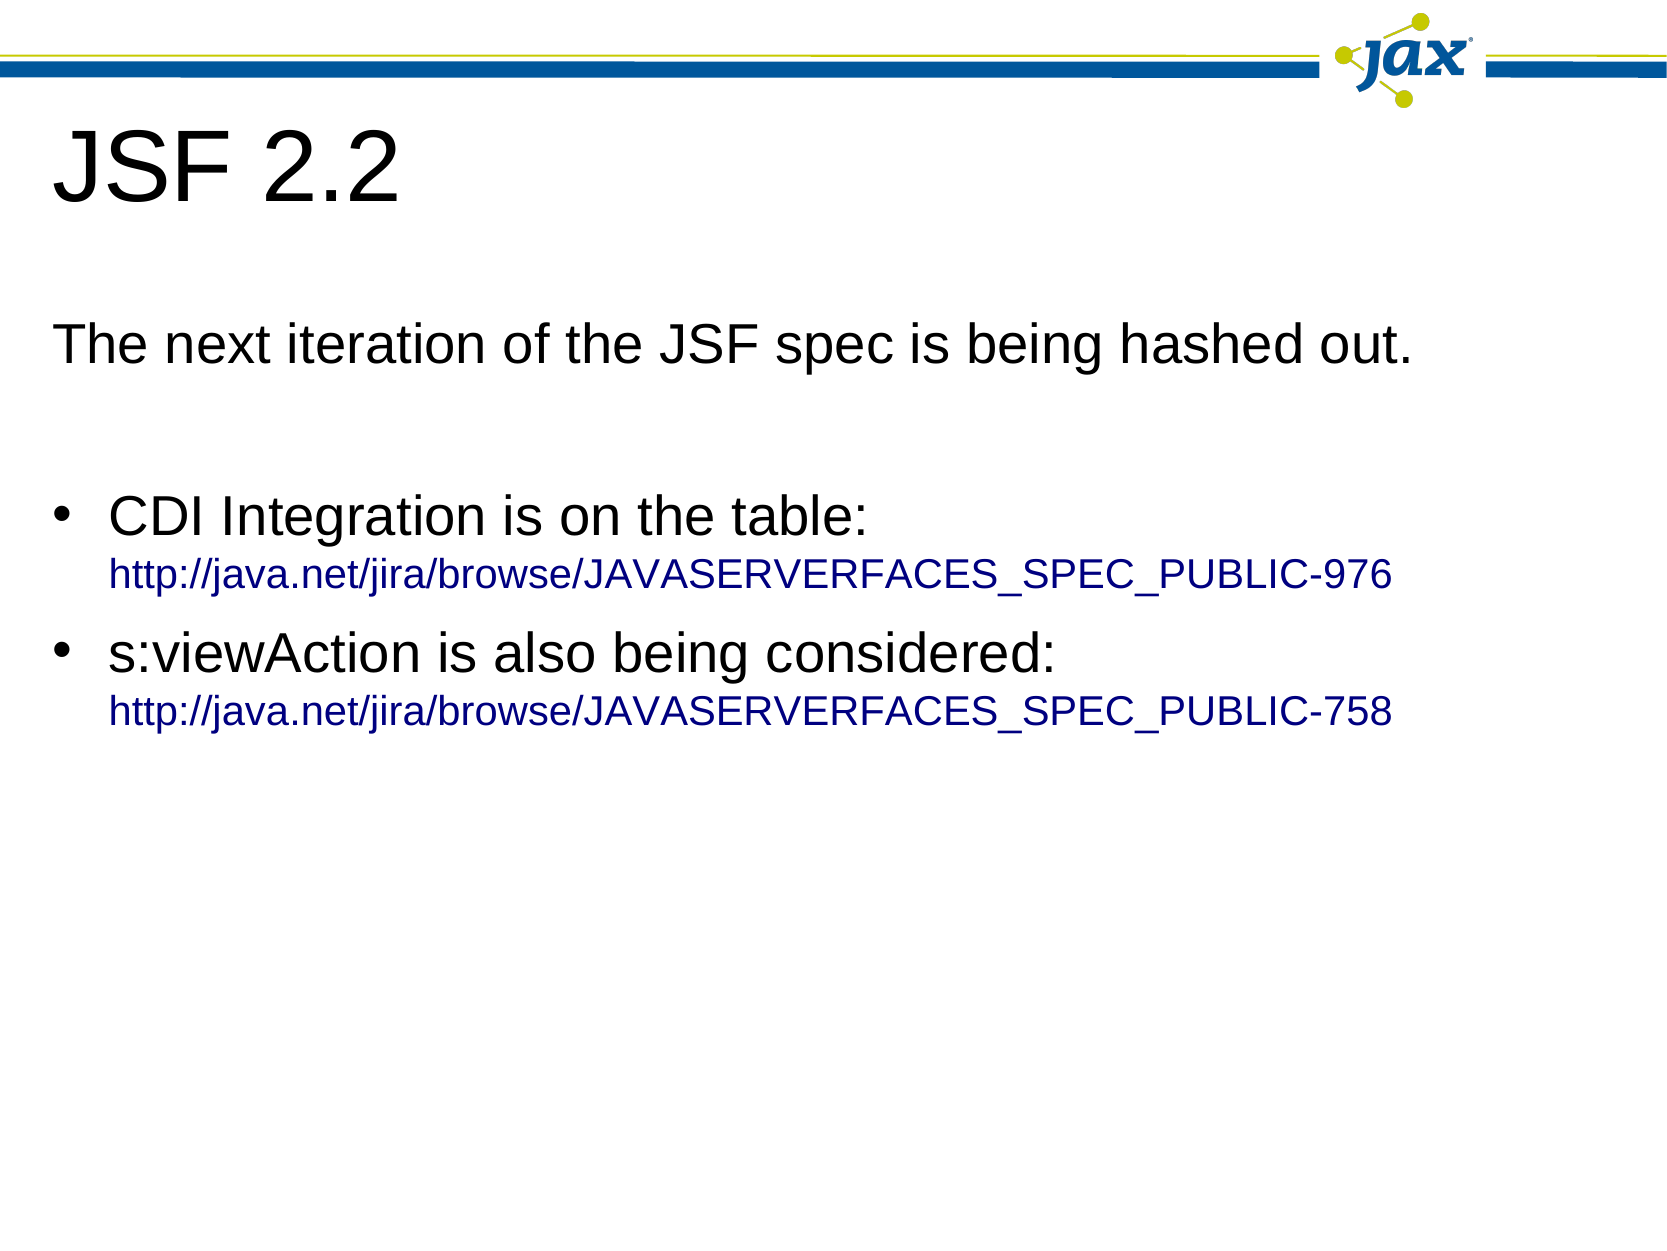

# JSF 2.2
The next iteration of the JSF spec is being hashed out.
CDI Integration is on the table:
http://java.net/jira/browse/JAVASERVERFACES_SPEC_PUBLIC-976
s:viewAction is also being considered:
http://java.net/jira/browse/JAVASERVERFACES_SPEC_PUBLIC-758